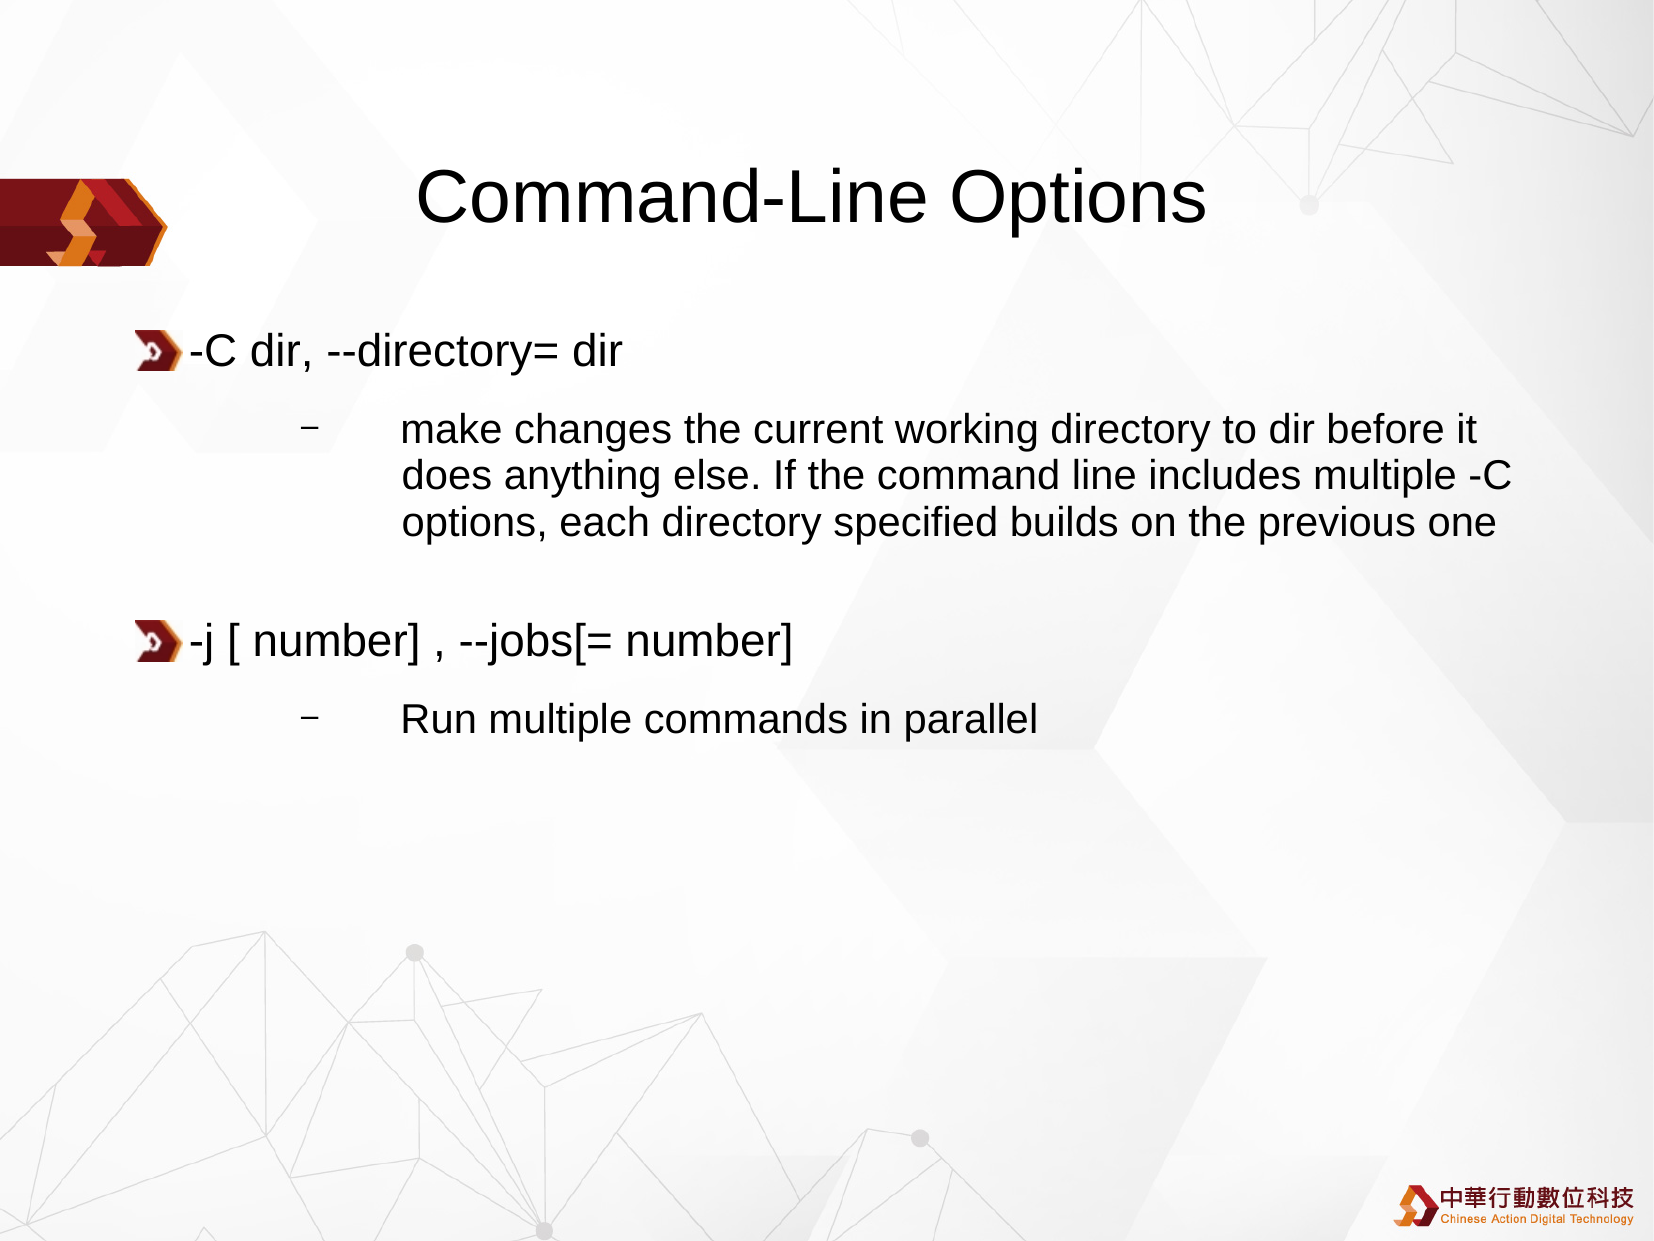

# Command-Line Options
-C dir, --directory= dir
 make changes the current working directory to dir before it does anything else. If the command line includes multiple -C options, each directory specified builds on the previous one
-j [ number] , --jobs[= number]
 Run multiple commands in parallel